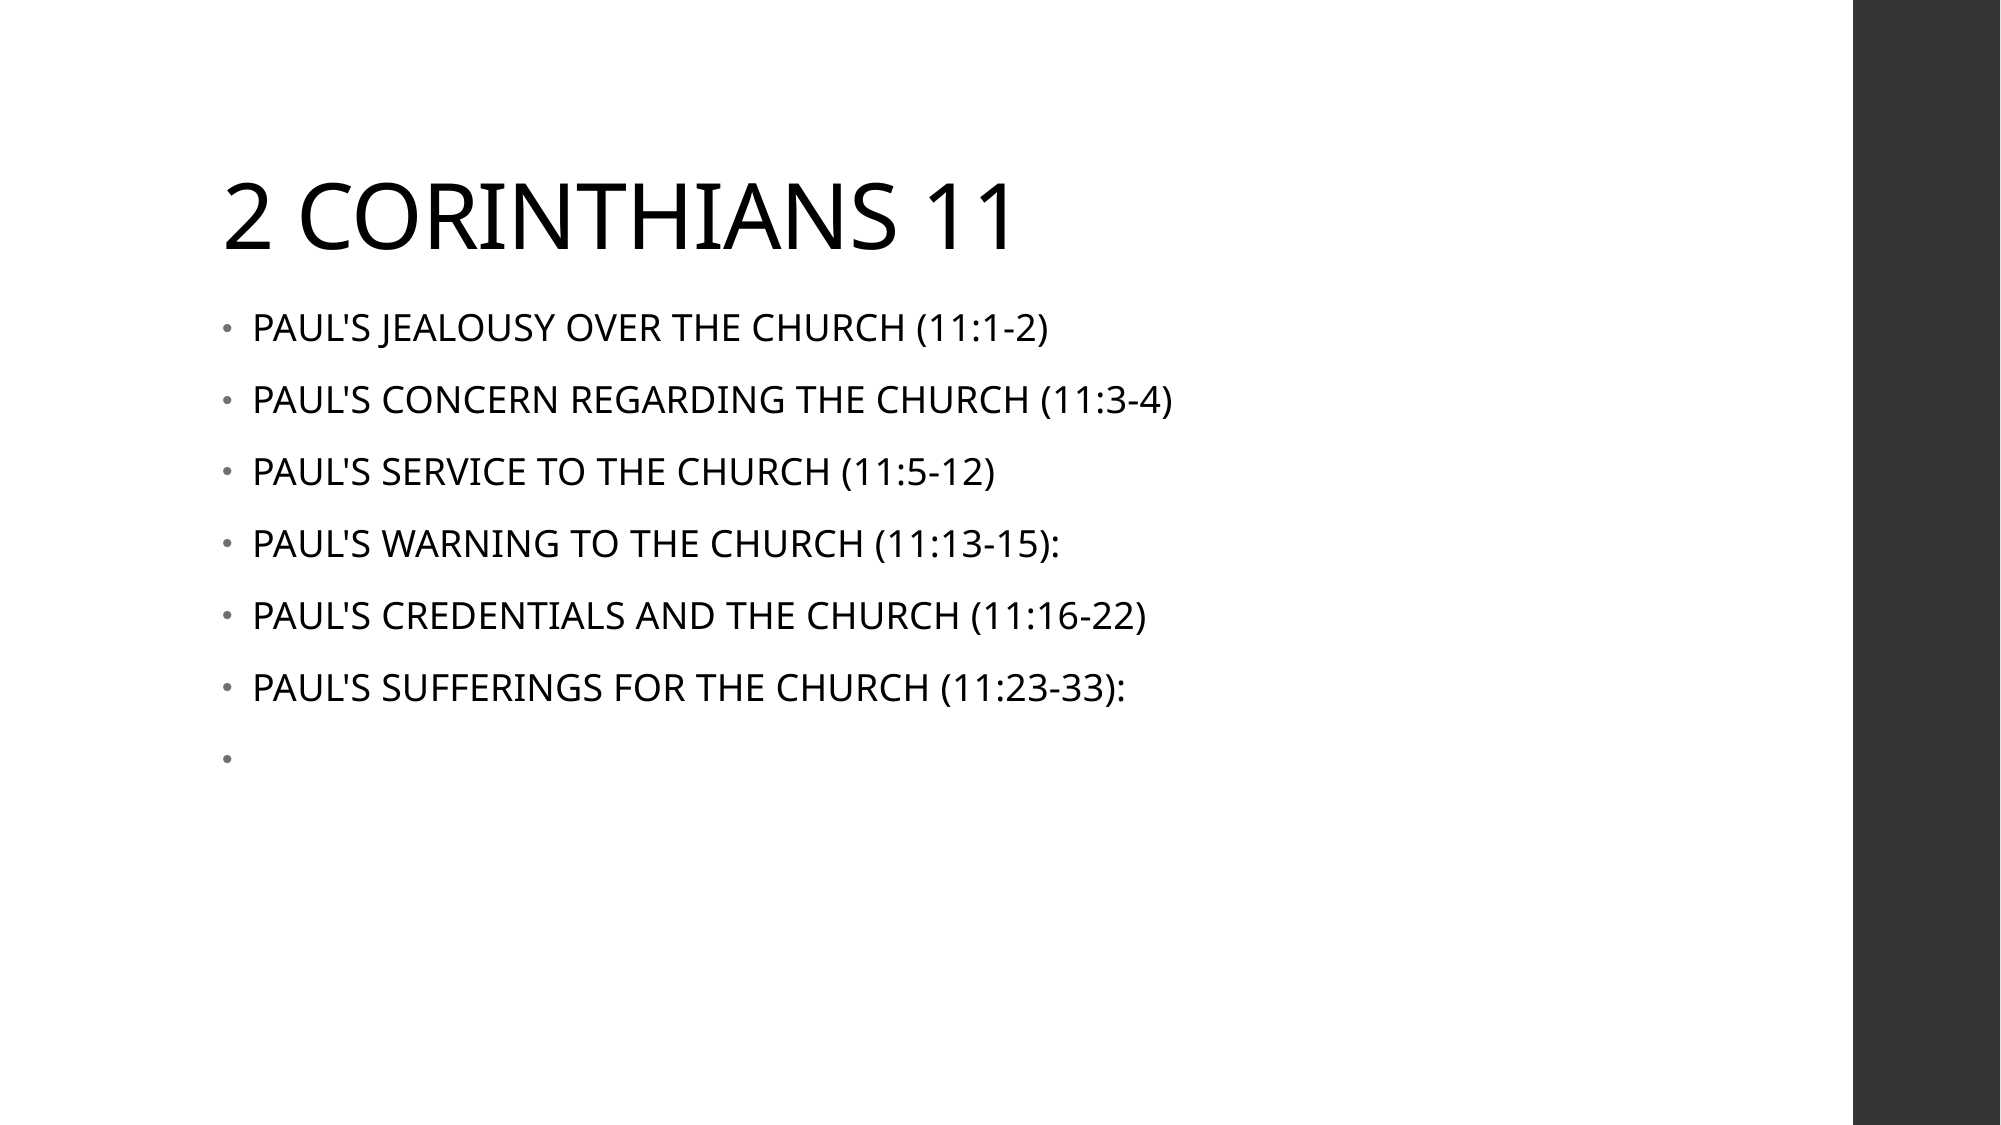

# 2 CORINTHIANS 11
PAUL'S JEALOUSY OVER THE CHURCH (11:1-2)
PAUL'S CONCERN REGARDING THE CHURCH (11:3-4)
PAUL'S SERVICE TO THE CHURCH (11:5-12)
PAUL'S WARNING TO THE CHURCH (11:13-15):
PAUL'S CREDENTIALS AND THE CHURCH (11:16-22)
PAUL'S SUFFERINGS FOR THE CHURCH (11:23-33):